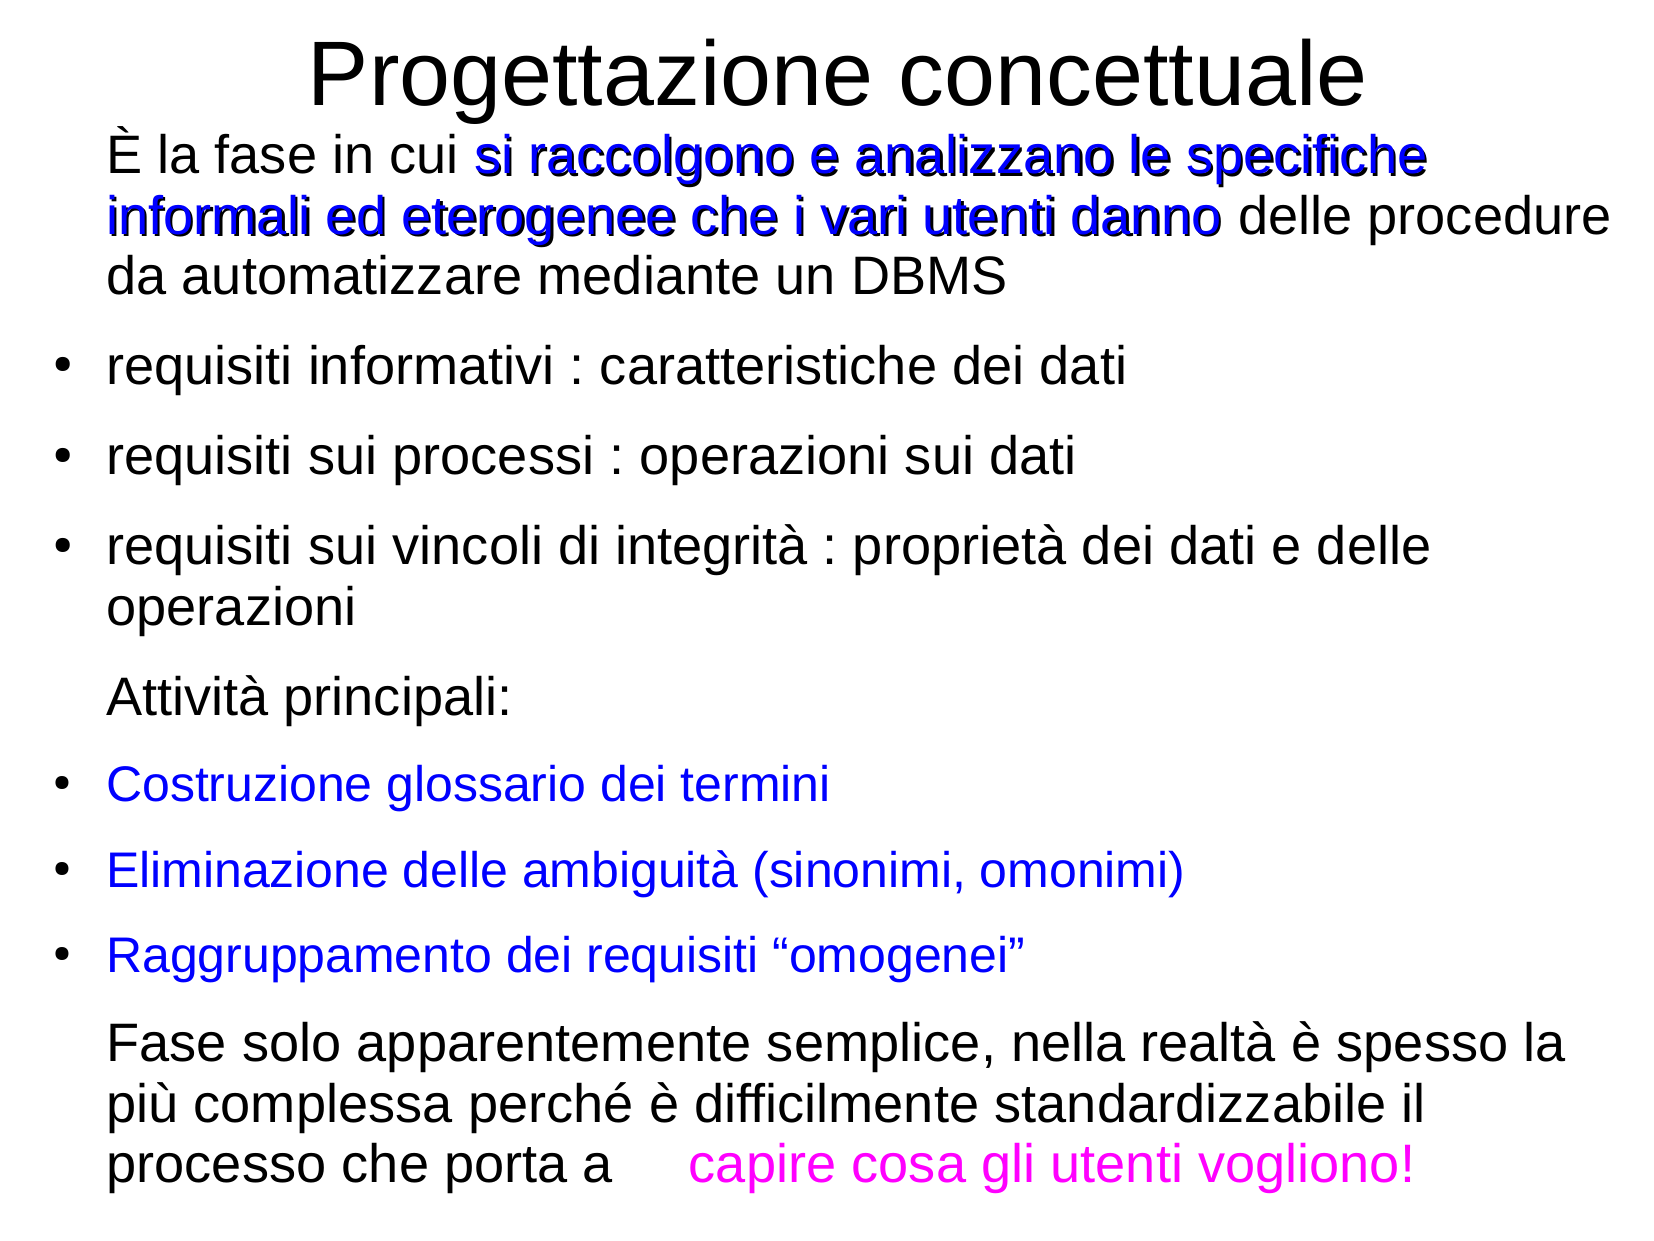

# Progettazione concettuale
È la fase in cui si raccolgono e analizzano le specifiche informali ed eterogenee che i vari utenti danno delle procedure da automatizzare mediante un DBMS
requisiti informativi : caratteristiche dei dati
requisiti sui processi : operazioni sui dati
requisiti sui vincoli di integrità : proprietà dei dati e delle operazioni
Attività principali:
Costruzione glossario dei termini
Eliminazione delle ambiguità (sinonimi, omonimi)
Raggruppamento dei requisiti “omogenei”
Fase solo apparentemente semplice, nella realtà è spesso la più complessa perché è difficilmente standardizzabile il processo che porta a capire cosa gli utenti vogliono!